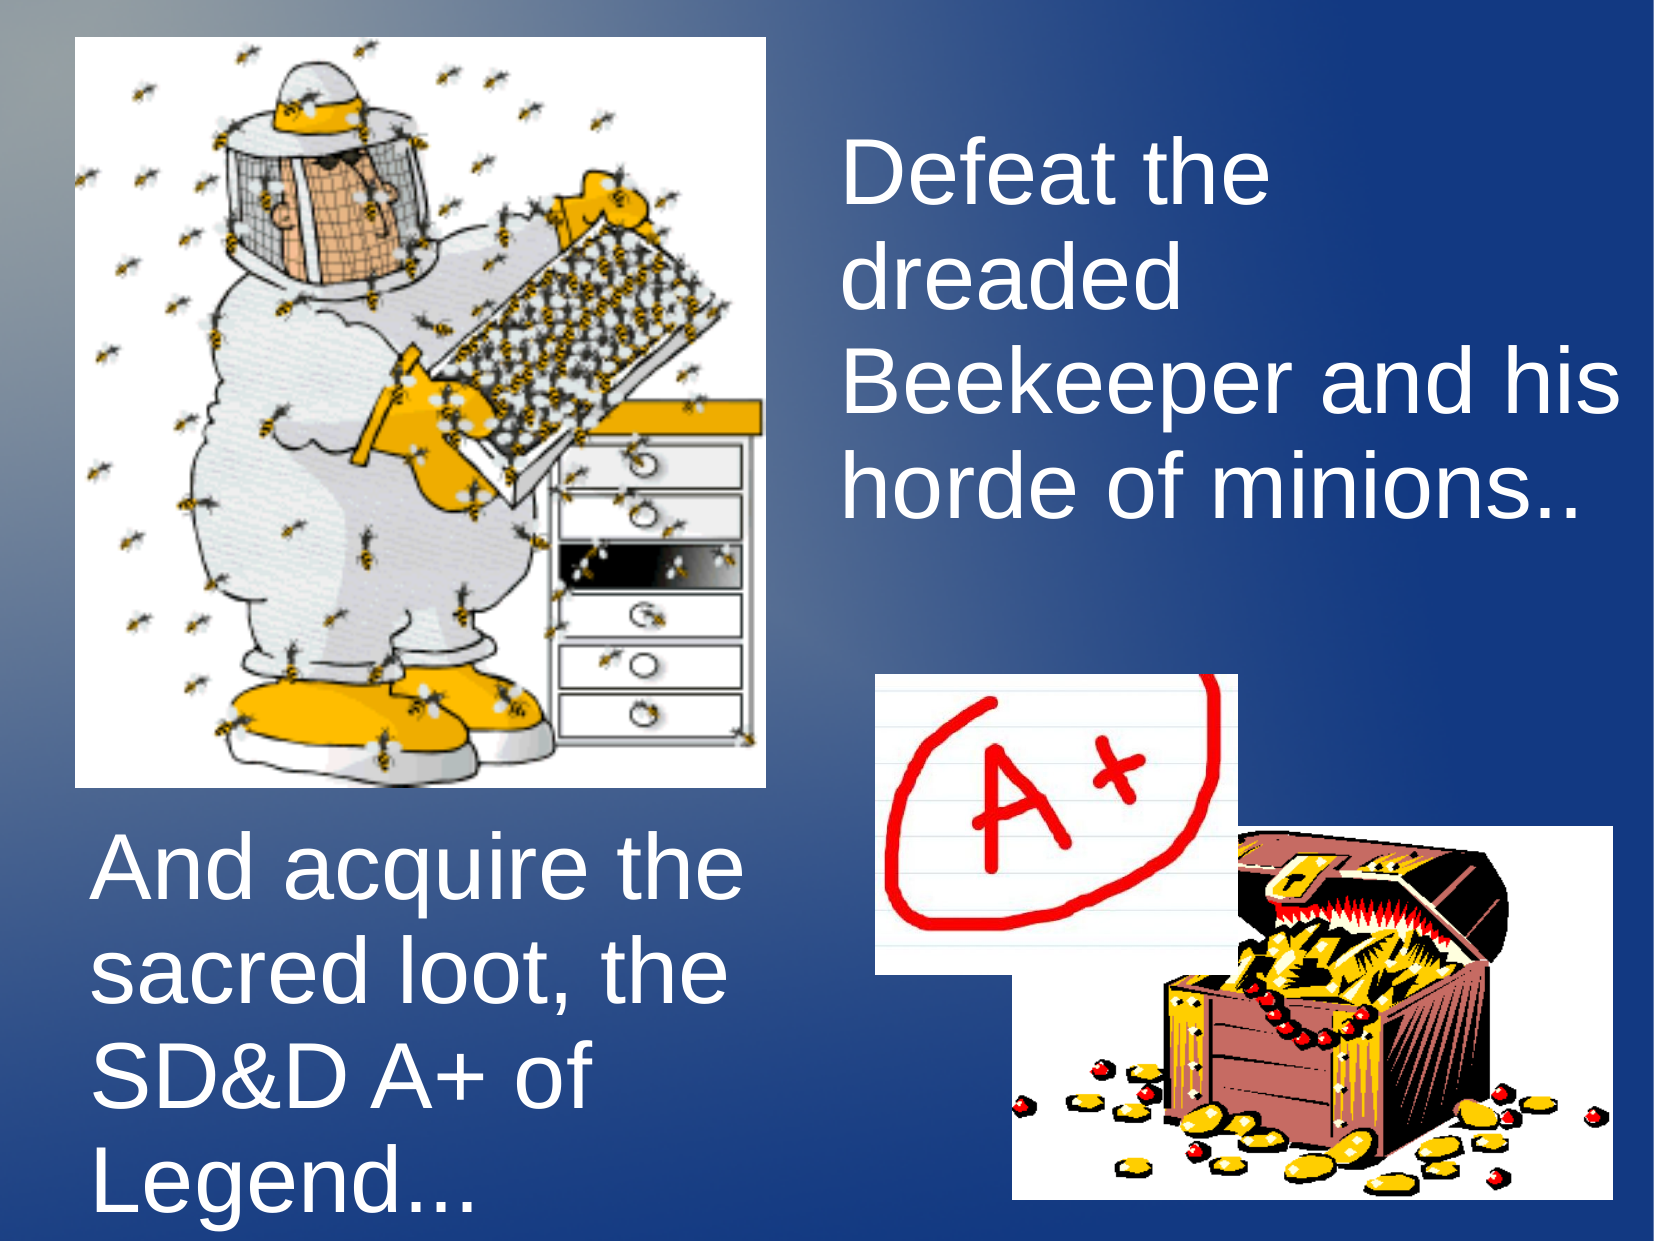

Defeat the dreaded Beekeeper and his horde of minions..
And acquire the sacred loot, the SD&D A+ of Legend...